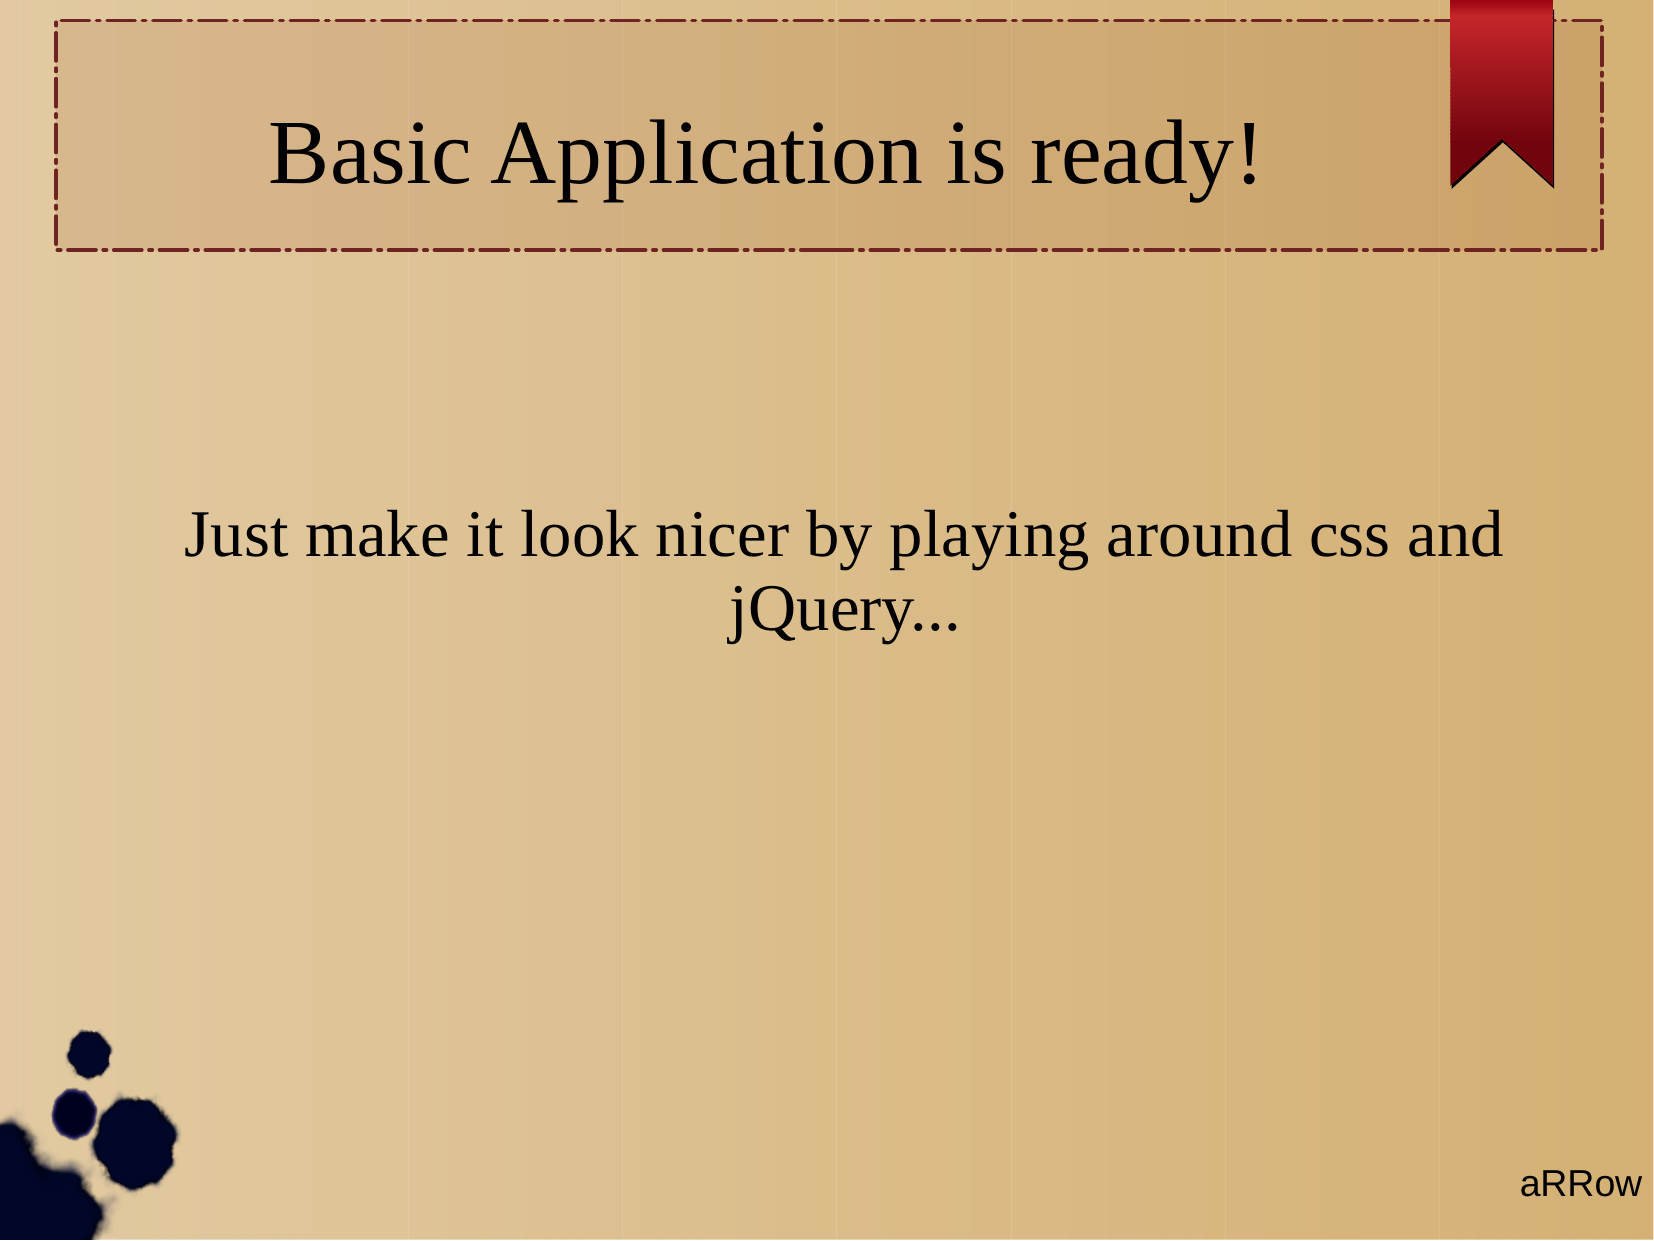

# Basic Application is ready!
Just make it look nicer by playing around css and jQuery...
aRRow